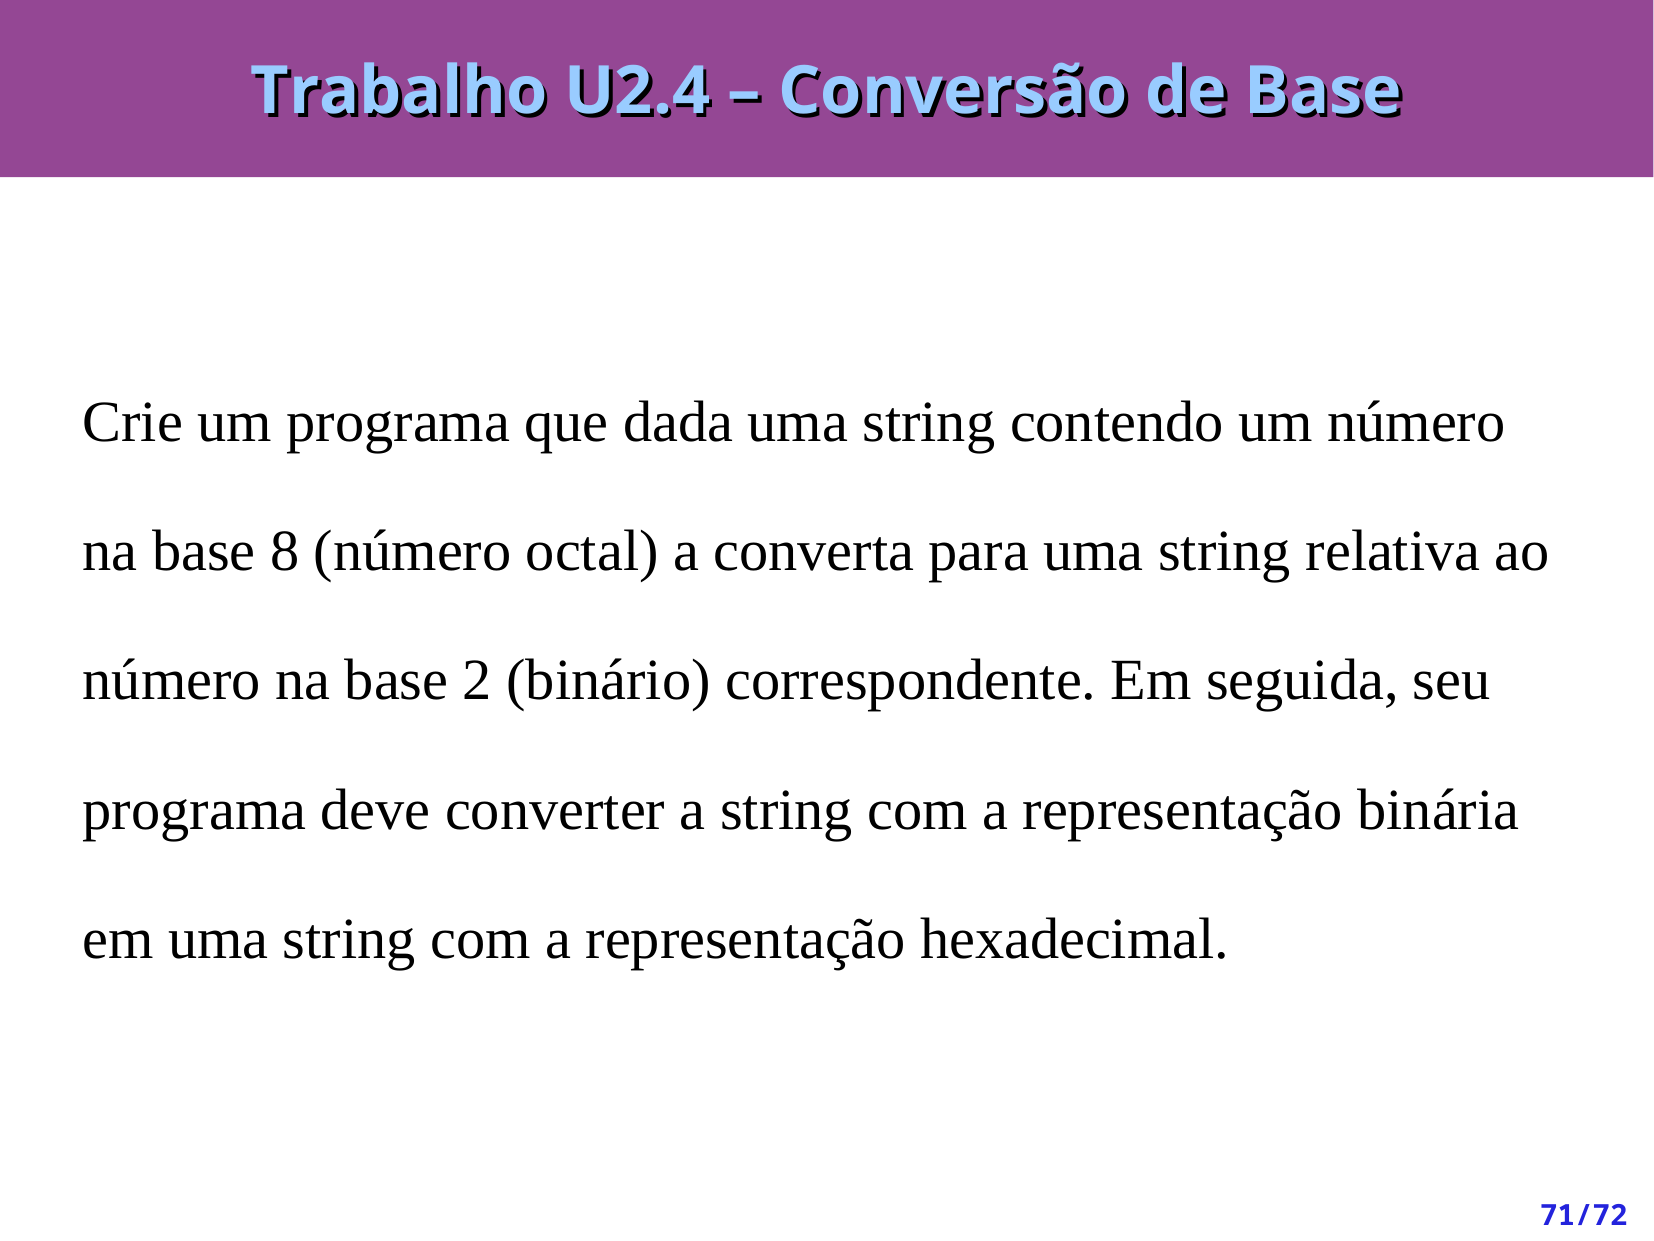

# Trabalho U2.4 – Conversão de Base
Crie um programa que dada uma string contendo um número na base 8 (número octal) a converta para uma string relativa ao número na base 2 (binário) correspondente. Em seguida, seu programa deve converter a string com a representação binária em uma string com a representação hexadecimal.
71